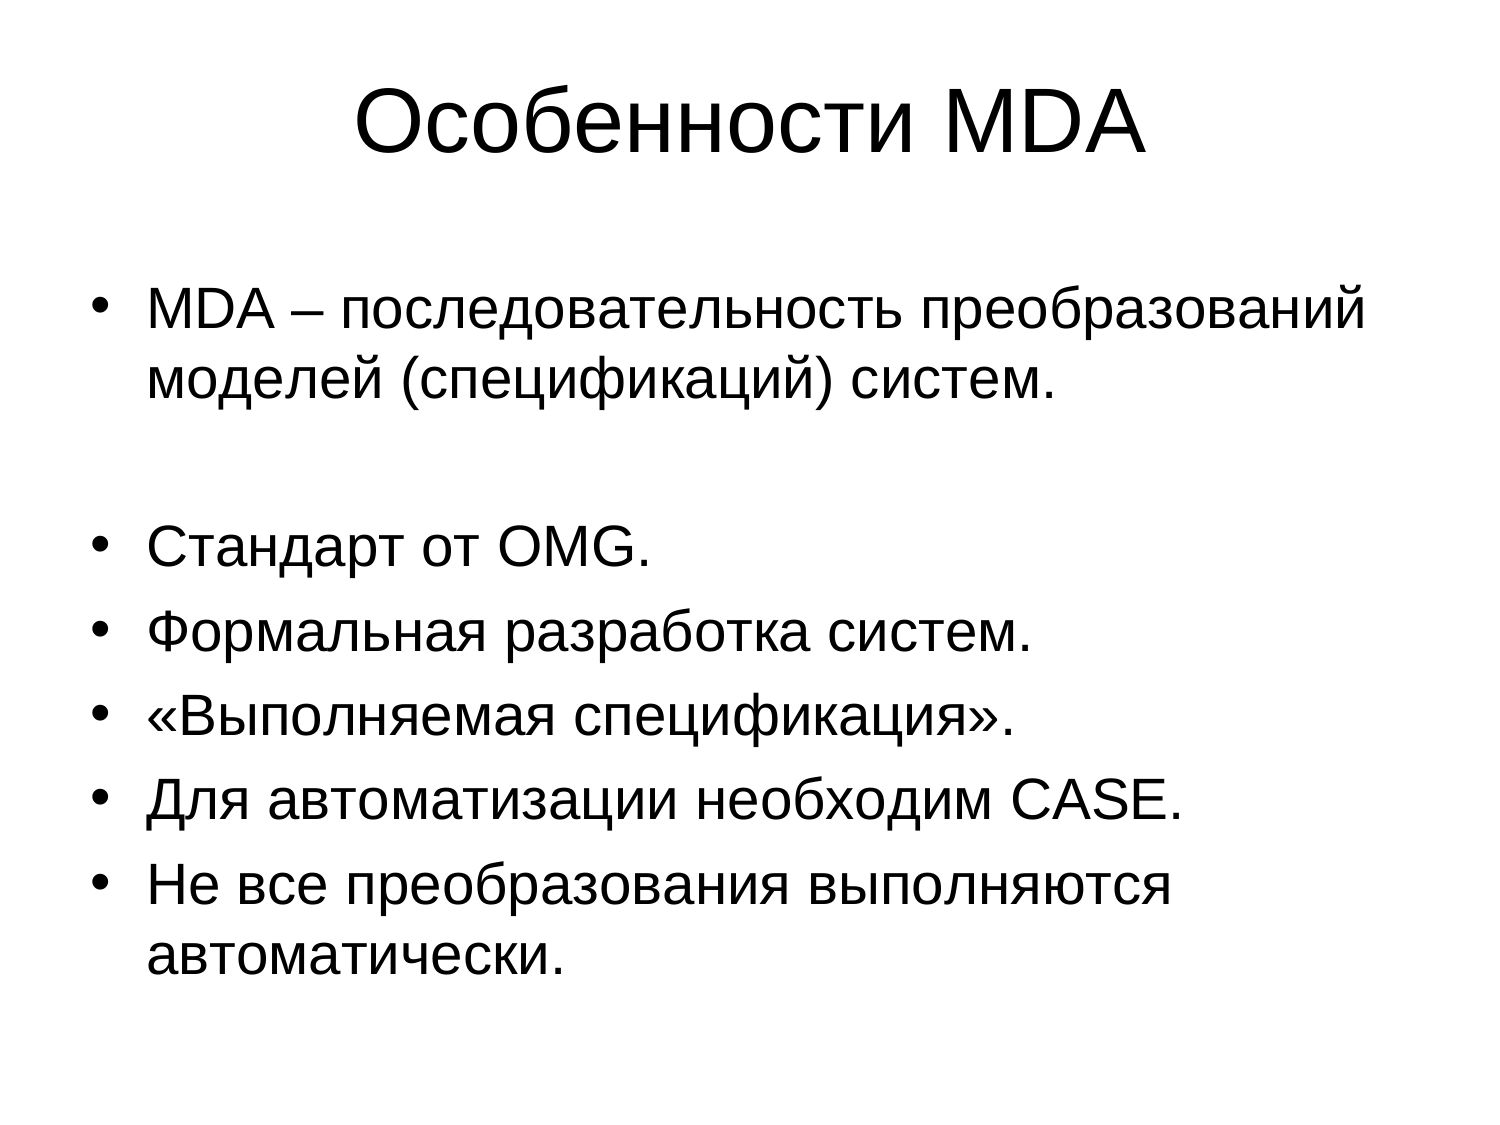

# Особенности MDA
MDA – последовательность преобразований моделей (спецификаций) систем.
Стандарт от OMG.
Формальная разработка систем.
«Выполняемая спецификация».
Для автоматизации необходим CASE.
Не все преобразования выполняются автоматически.